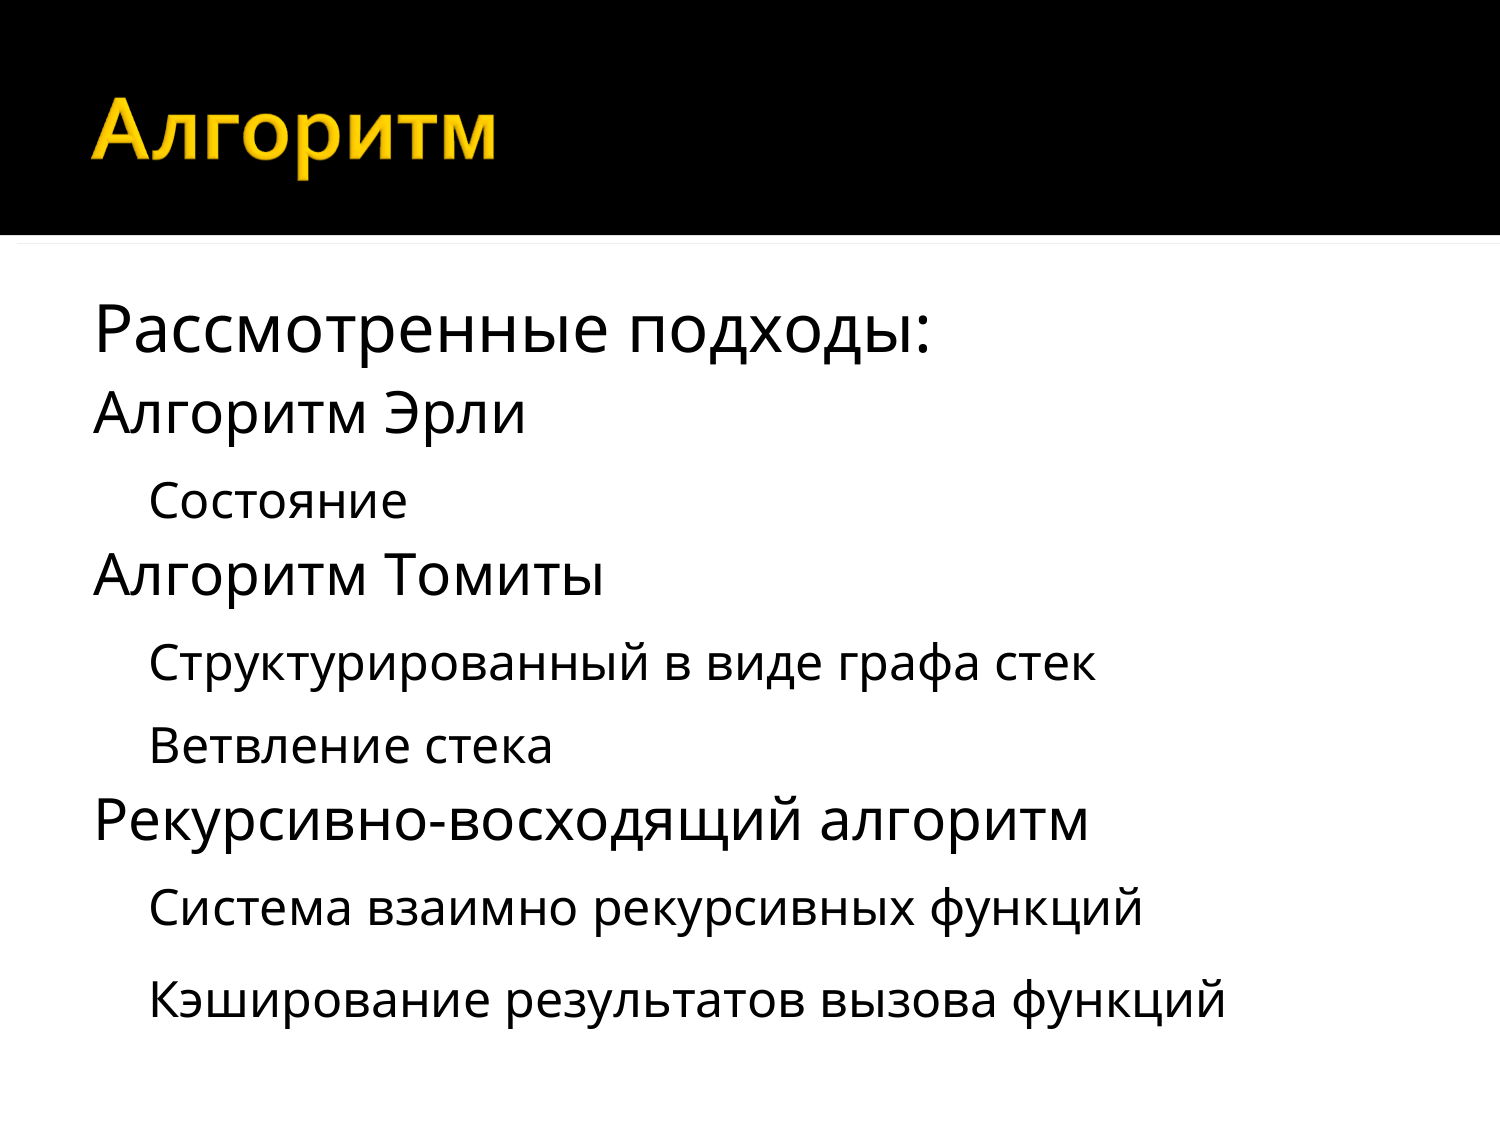

# Рассмотренные подходы:
Алгоритм Эрли
Состояние
Алгоритм Томиты
Структурированный в виде графа стек
Ветвление стека
Рекурсивно-восходящий алгоритм
Система взаимно рекурсивных функций
Кэширование результатов вызова функций